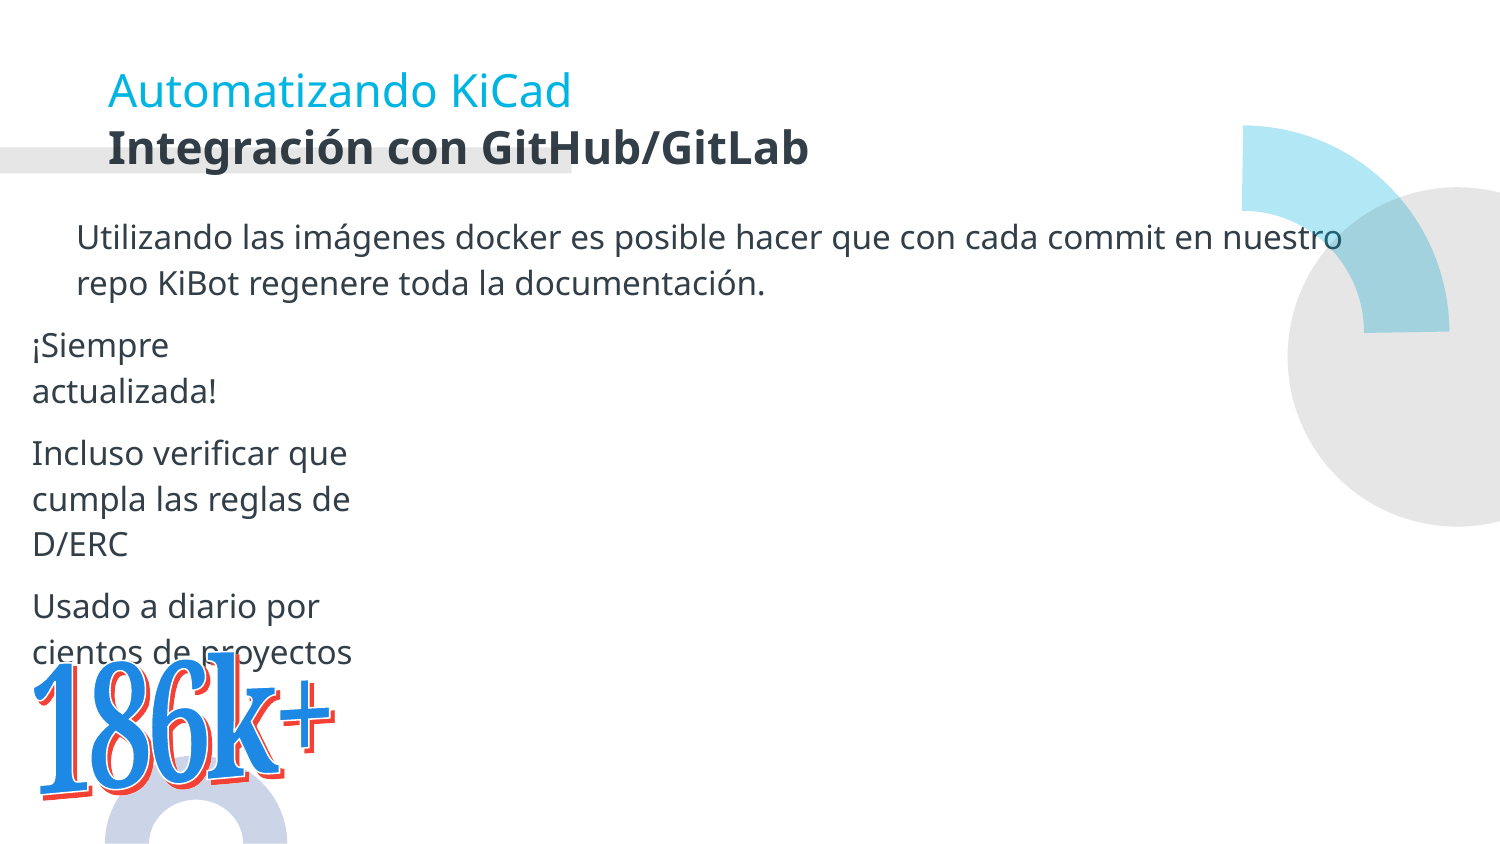

Automatizando KiCad
Integración con GitHub/GitLab
Utilizando las imágenes docker es posible hacer que con cada commit en nuestro repo KiBot regenere toda la documentación.
¡Siempre actualizada!
Incluso verificar que cumpla las reglas de D/ERC
Usado a diario por cientos de proyectos
186k+